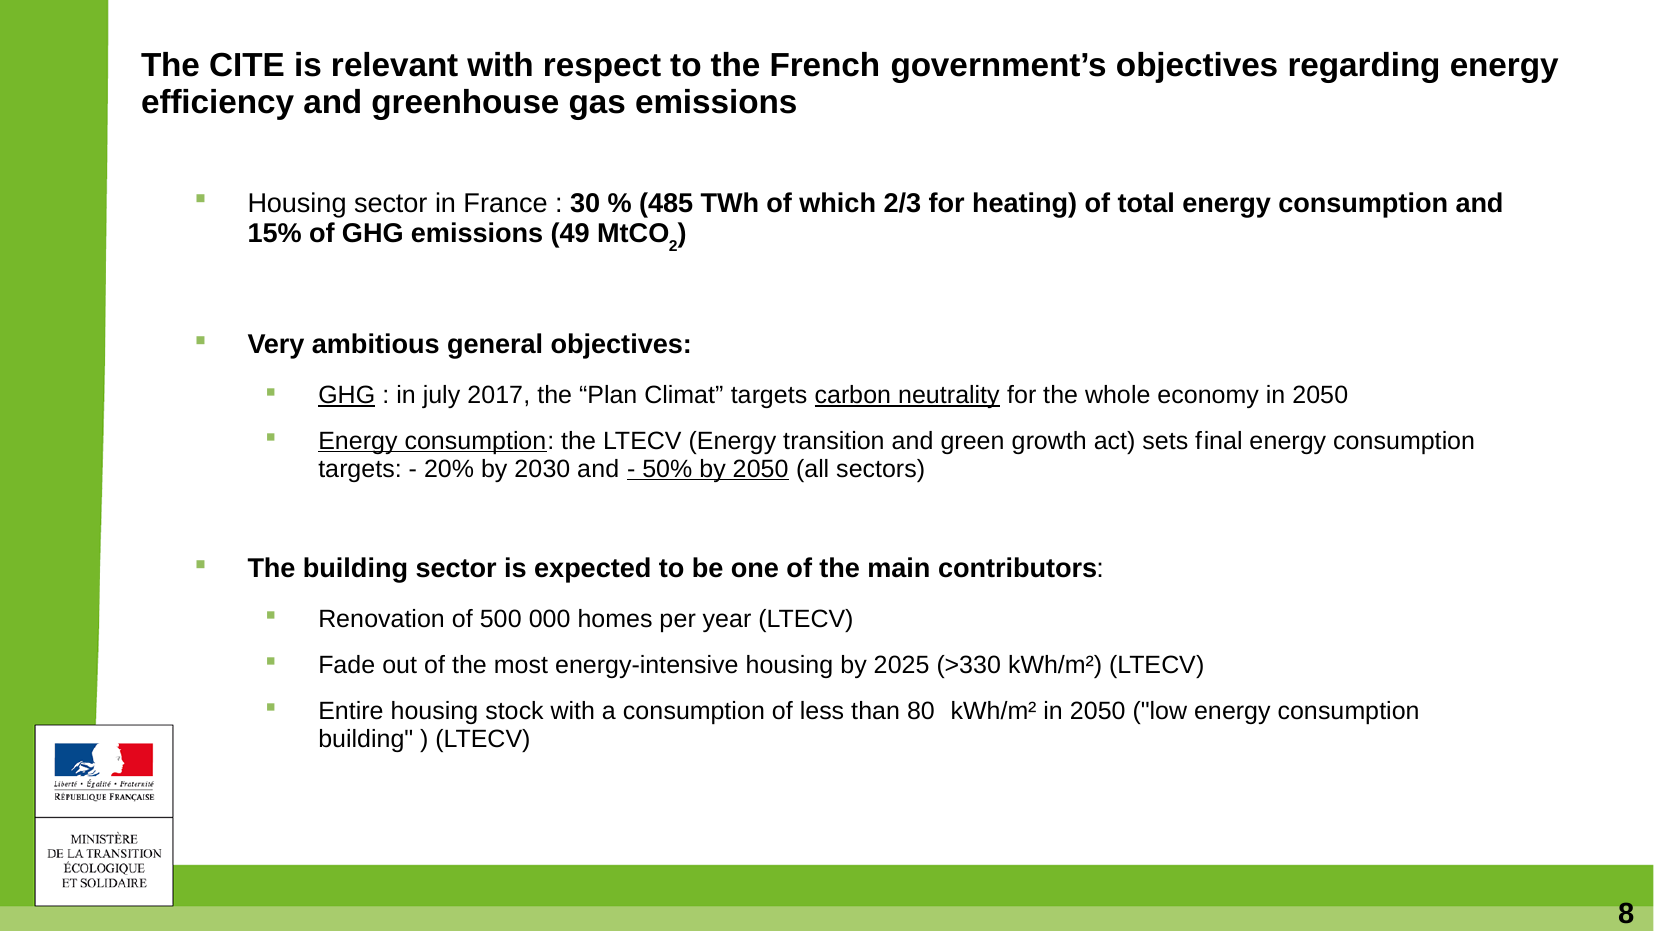

# The CITE is relevant with respect to the French government’s objectives regarding energy efficiency and greenhouse gas emissions
Housing sector in France : 30 % (485 TWh of which 2/3 for heating) of total energy consumption and 15% of GHG emissions (49 MtCO2)
Very ambitious general objectives:
GHG : in july 2017, the “Plan Climat” targets carbon neutrality for the whole economy in 2050
Energy consumption: the LTECV (Energy transition and green growth act) sets final energy consumption targets: - 20% by 2030 and - 50% by 2050 (all sectors)
The building sector is expected to be one of the main contributors:
Renovation of 500 000 homes per year (LTECV)
Fade out of the most energy-intensive housing by 2025 (>330 kWh/m²) (LTECV)
Entire housing stock with a consumption of less than 80 kWh/m² in 2050 ("low energy consumption building" ) (LTECV)